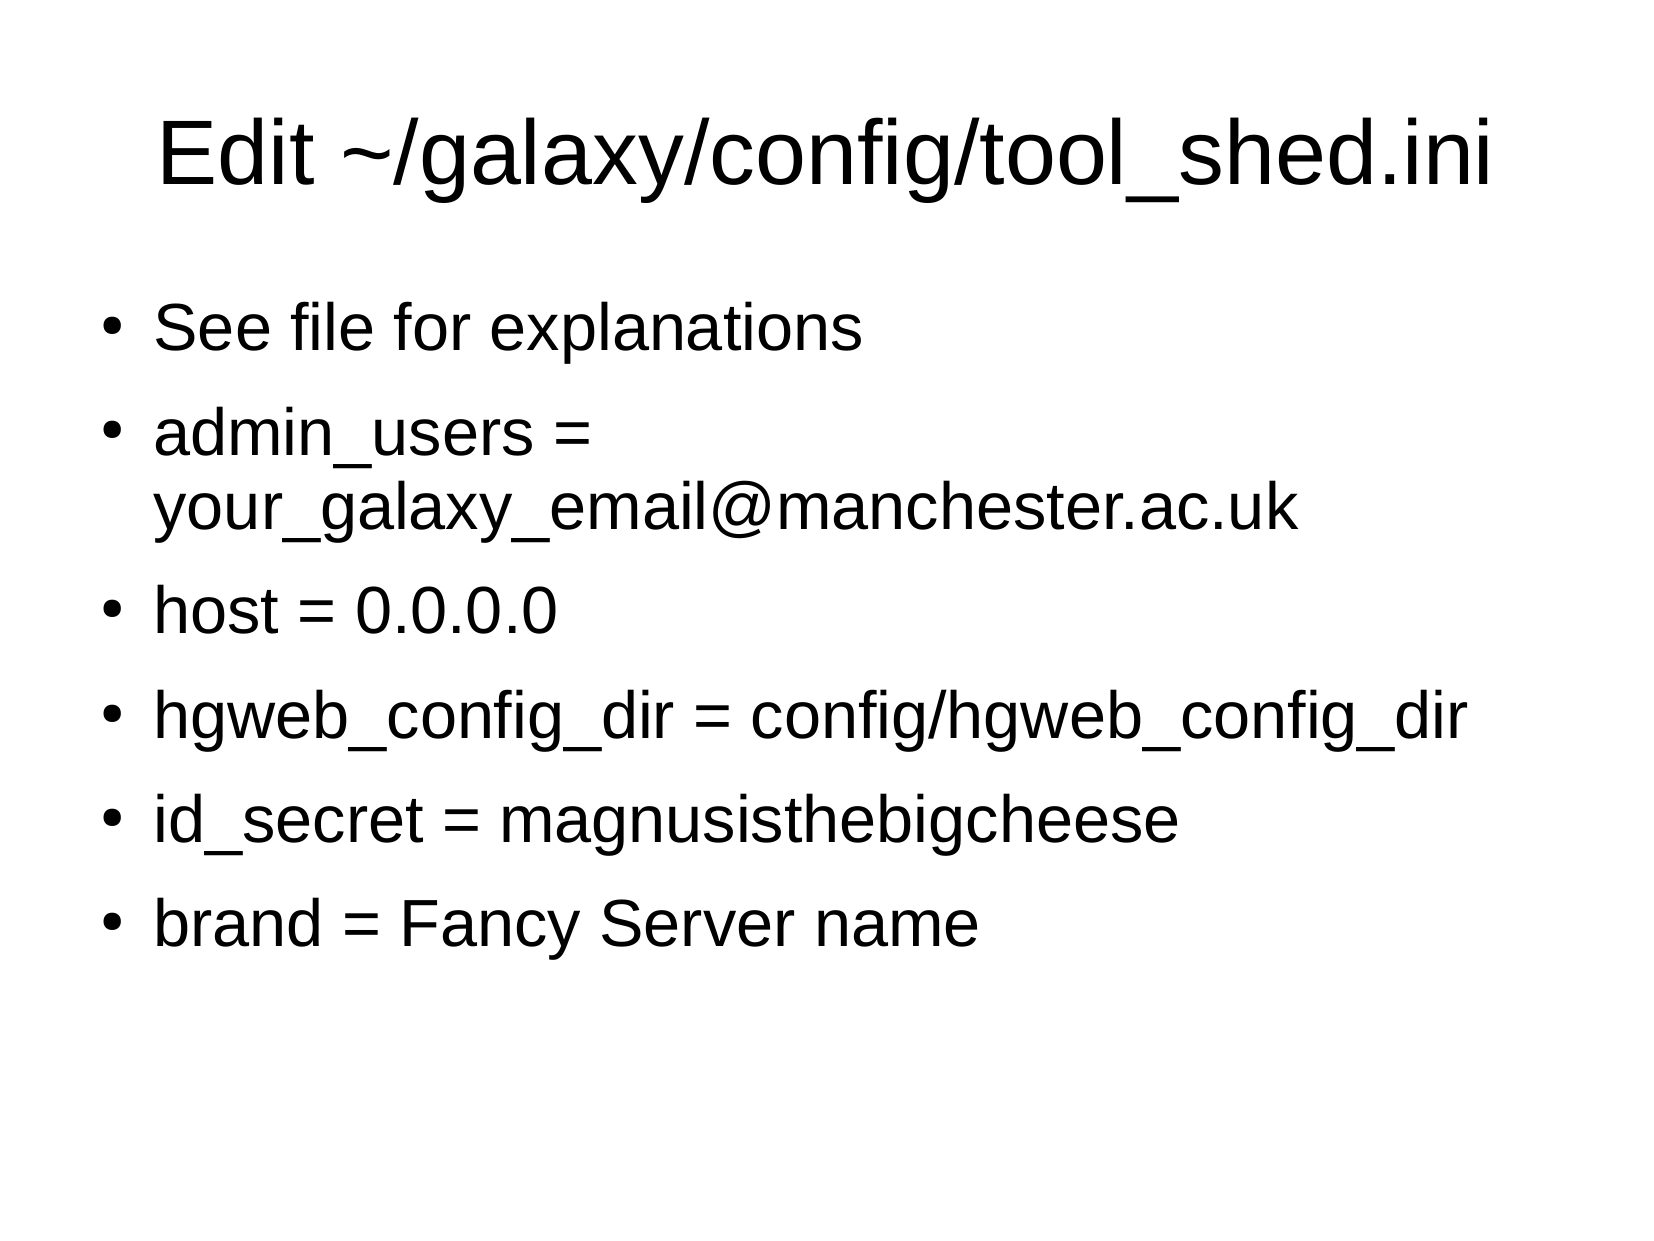

# Edit ~/galaxy/config/tool_shed.ini
See file for explanations
admin_users = your_galaxy_email@manchester.ac.uk
host = 0.0.0.0
hgweb_config_dir = config/hgweb_config_dir
id_secret = magnusisthebigcheese
brand = Fancy Server name